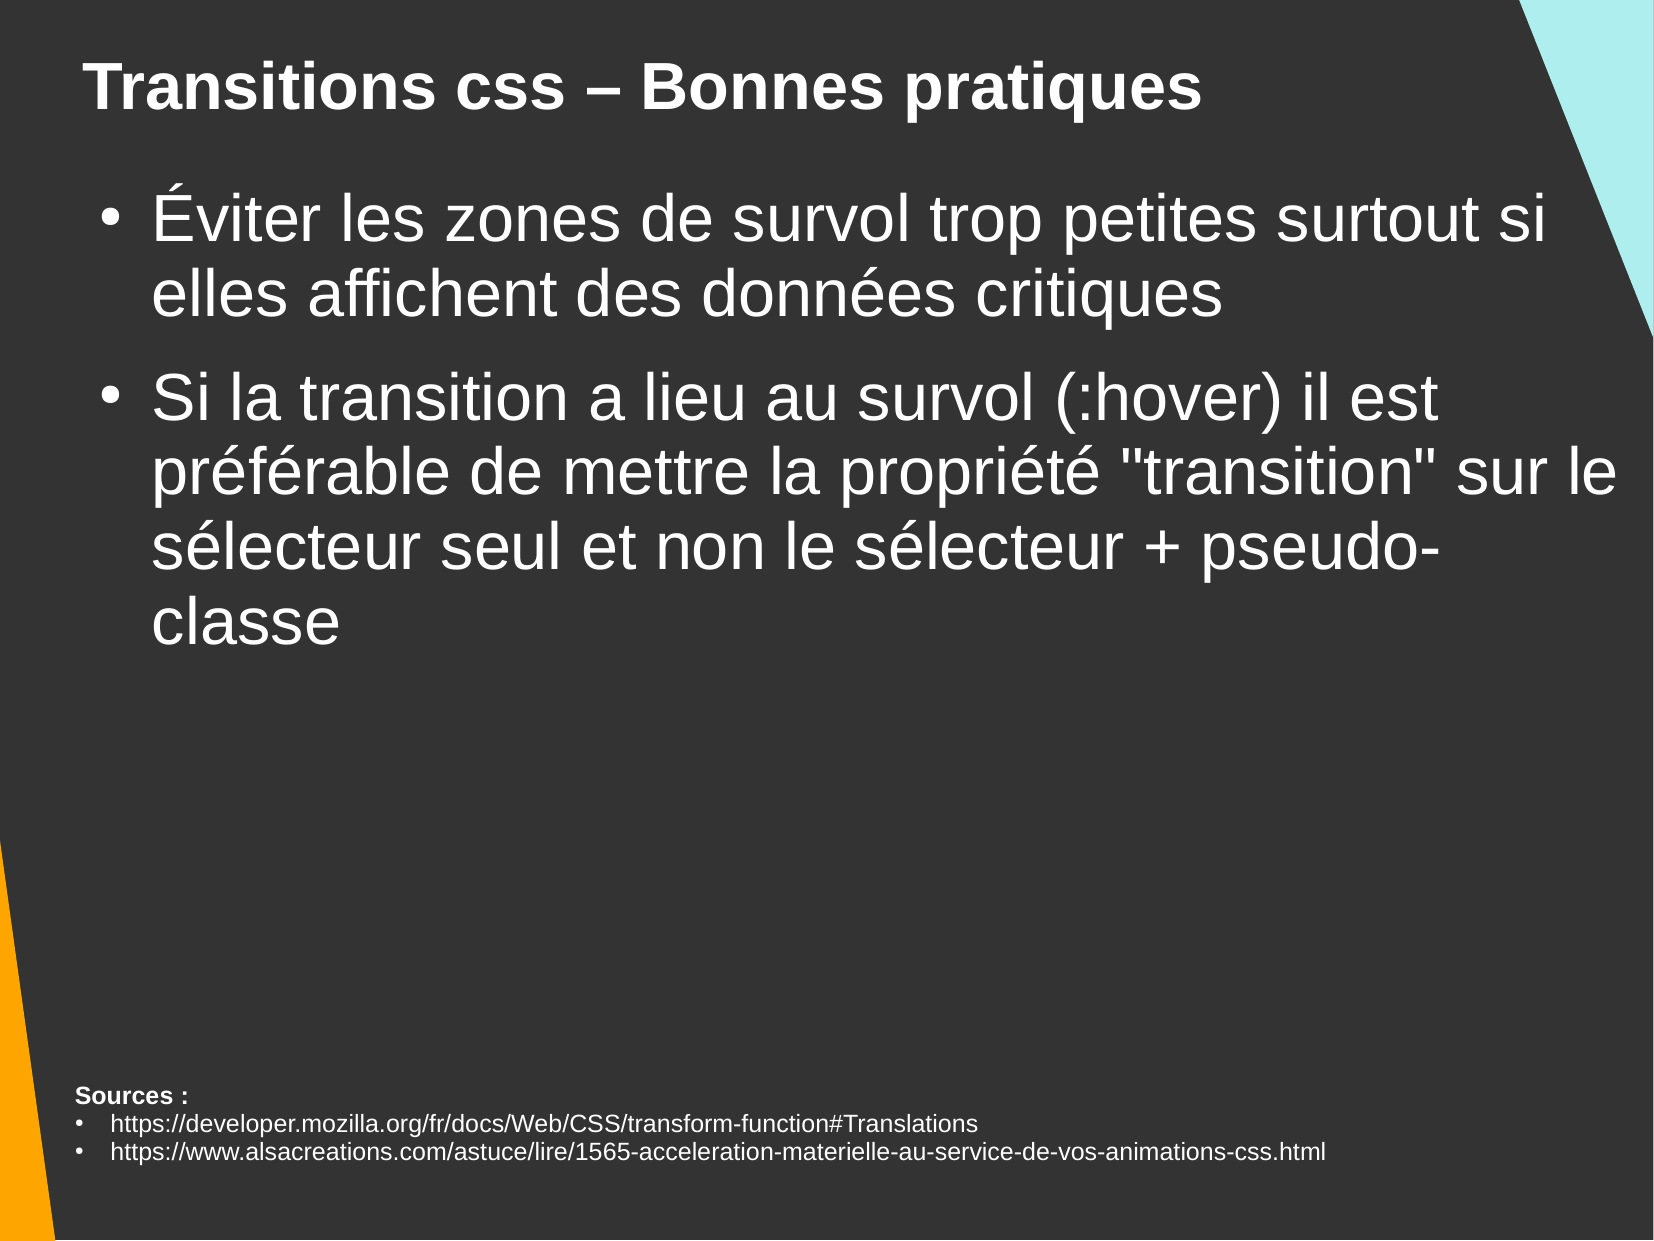

# Transitions css – Bonnes pratiques
Éviter les zones de survol trop petites surtout si elles affichent des données critiques
Si la transition a lieu au survol (:hover) il est préférable de mettre la propriété "transition" sur le sélecteur seul et non le sélecteur + pseudo-classe
Sources :
https://developer.mozilla.org/fr/docs/Web/CSS/transform-function#Translations
https://www.alsacreations.com/astuce/lire/1565-acceleration-materielle-au-service-de-vos-animations-css.html